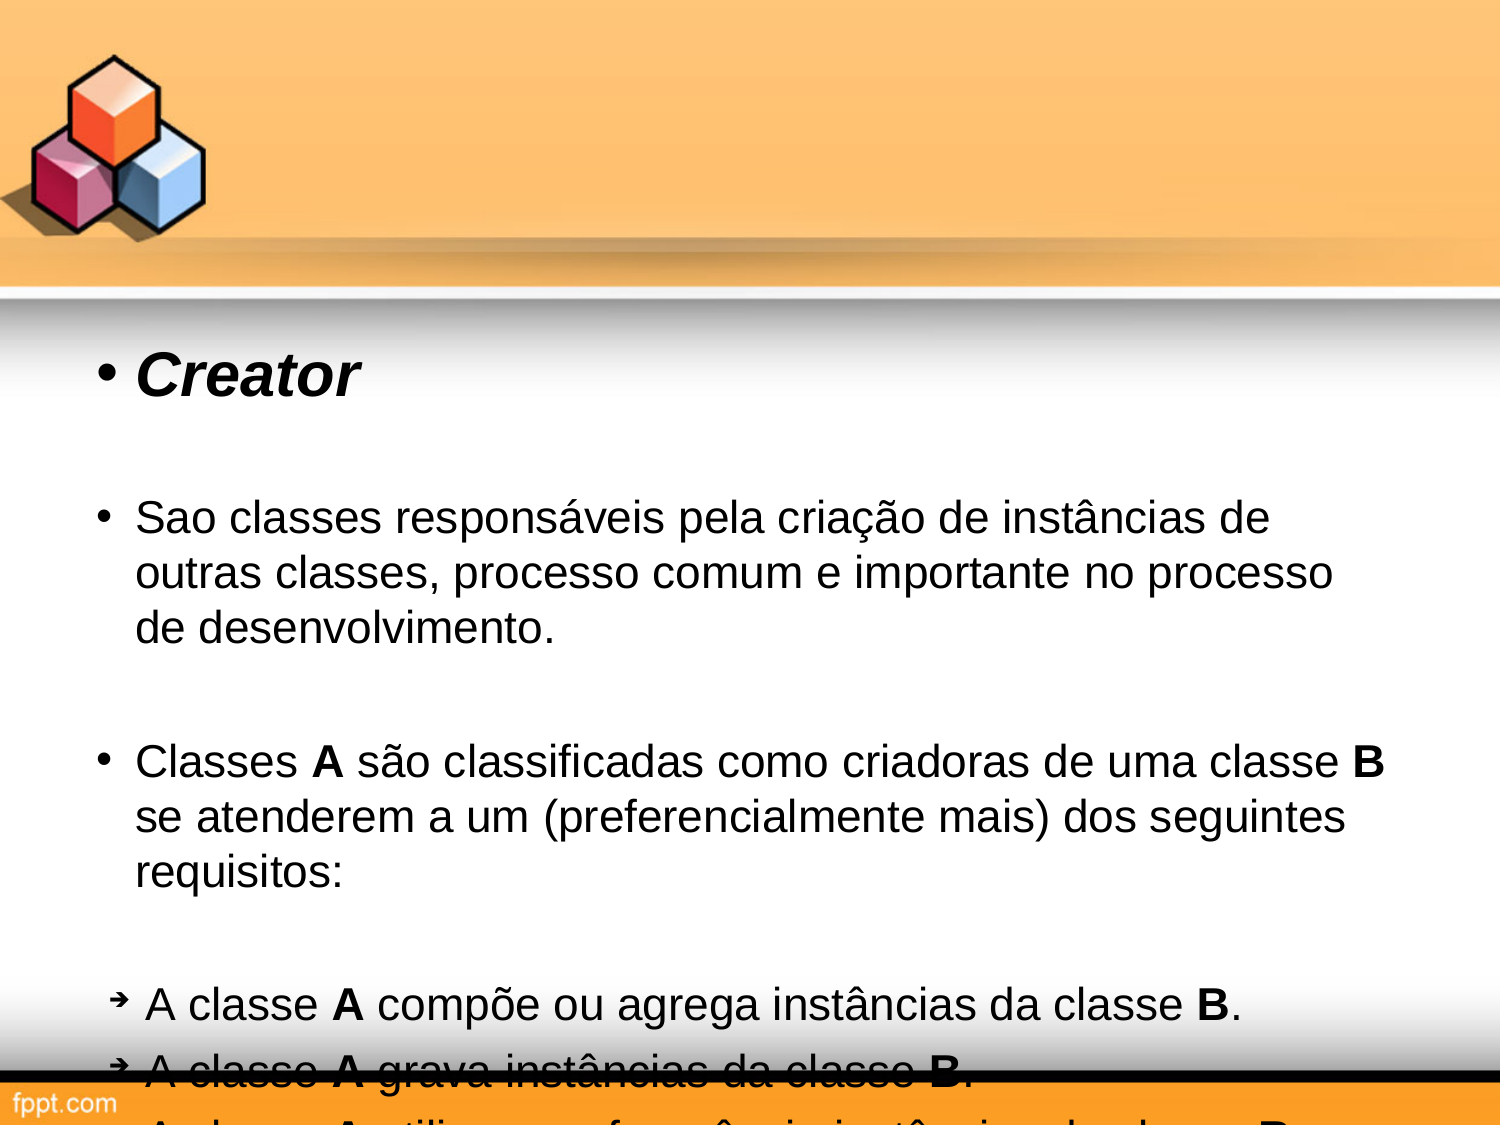

# Creator
Sao classes responsáveis pela criação de instâncias de outras classes, processo comum e importante no processo de desenvolvimento.
Classes A são classificadas como criadoras de uma classe B se atenderem a um (preferencialmente mais) dos seguintes requisitos:
A classe A compõe ou agrega instâncias da classe B.
A classe A grava instâncias da classe B.
A classe A utiliza com frequência instâncias da classe B.
A classe A contêm todas as informações de instanciação da classe B.